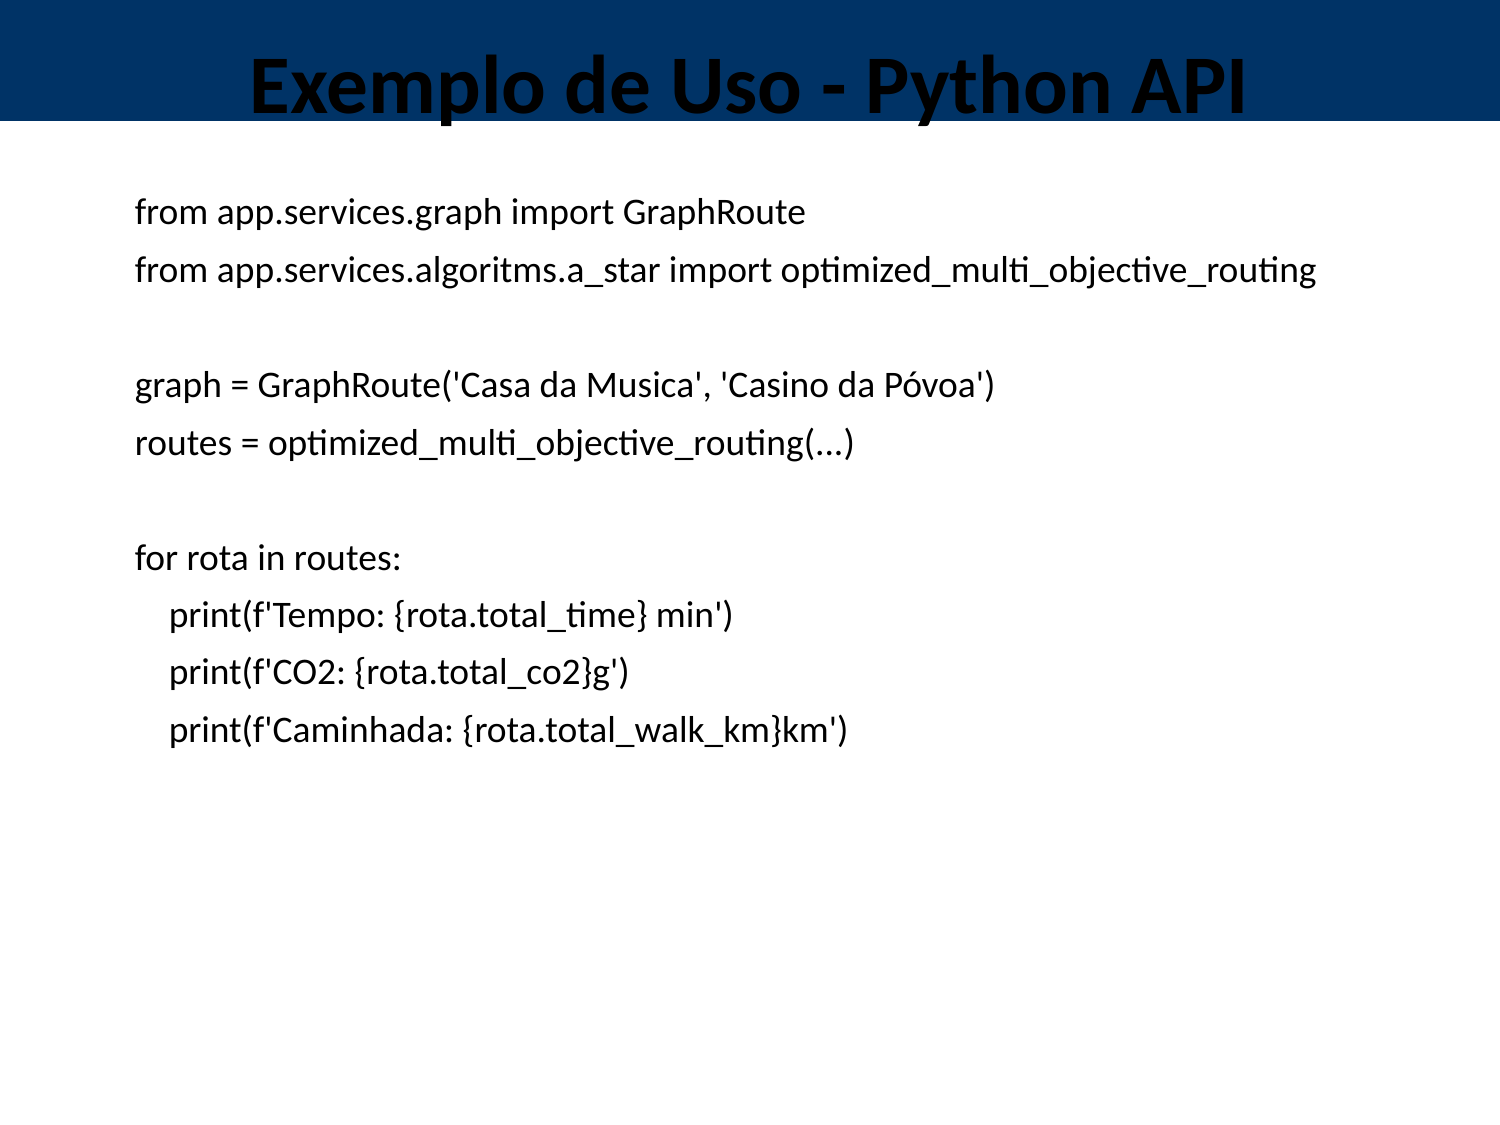

Exemplo de Uso - Python API
from app.services.graph import GraphRoute
from app.services.algoritms.a_star import optimized_multi_objective_routing
graph = GraphRoute('Casa da Musica', 'Casino da Póvoa')
routes = optimized_multi_objective_routing(...)
for rota in routes:
 print(f'Tempo: {rota.total_time} min')
 print(f'CO2: {rota.total_co2}g')
 print(f'Caminhada: {rota.total_walk_km}km')